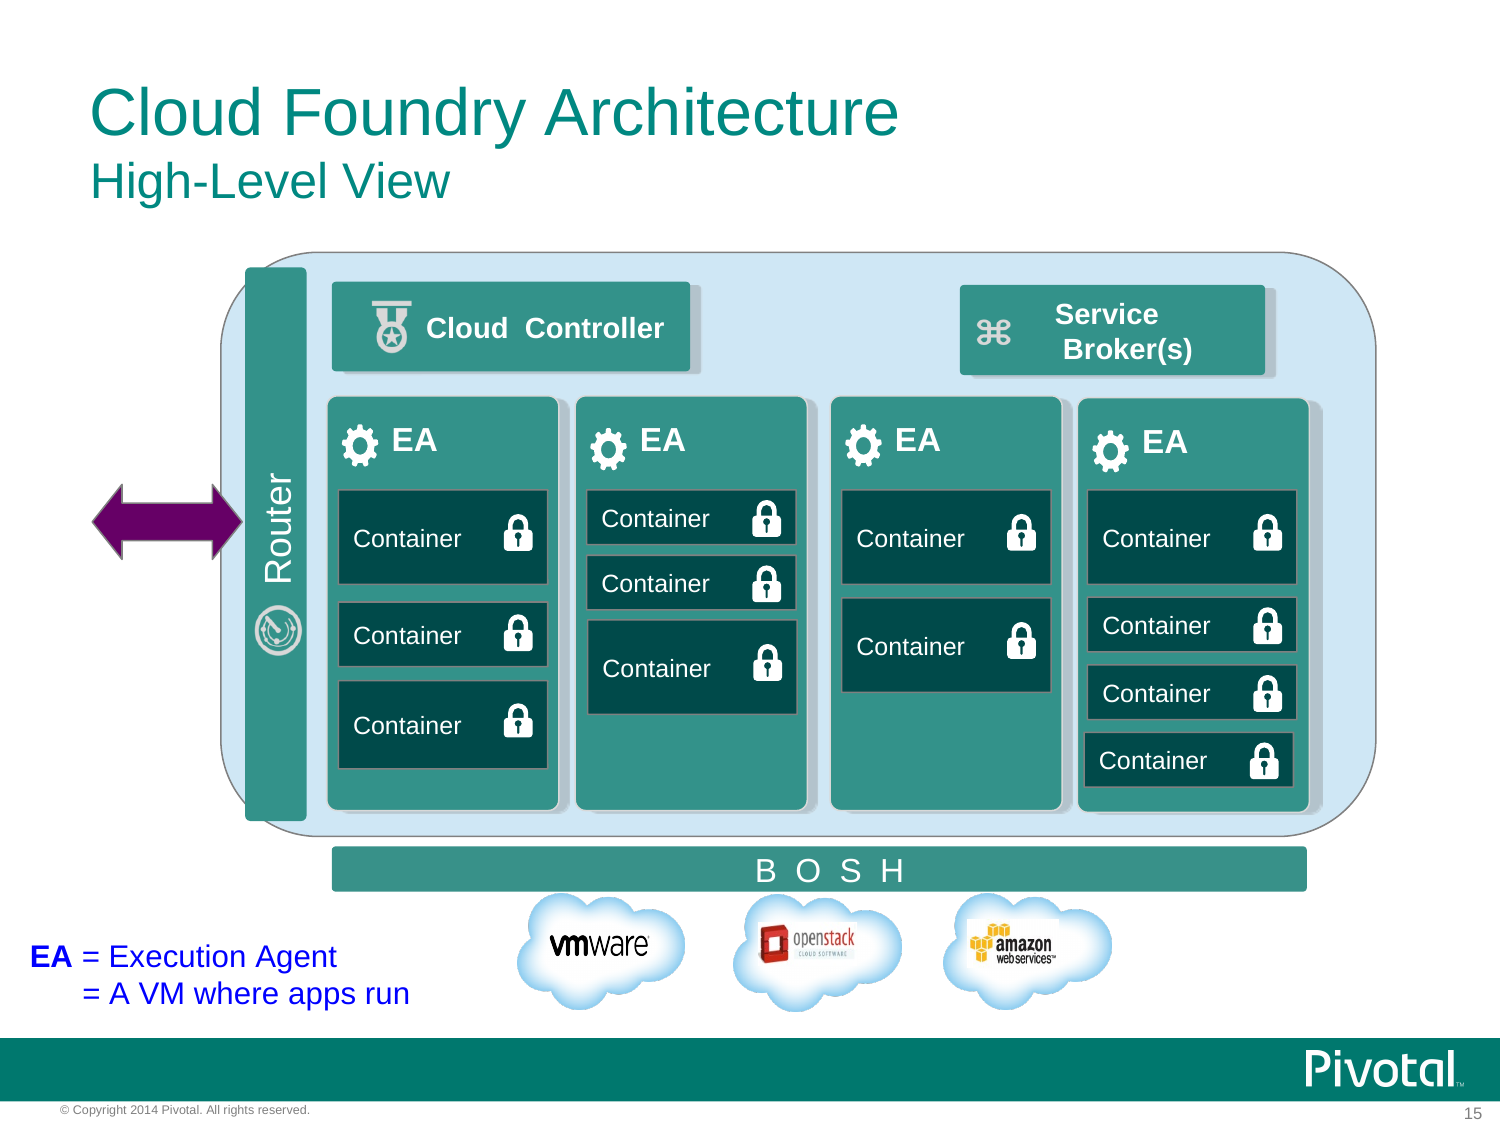

# Cloud Foundry Architecture High-Level View
 Cloud Controller
 Service
 Broker(s)
 EA
 EA
 EA
 EA
Container
Container
Container
Container
Router
Container
Container
Container
Container
Container
Container
Container
Container
B O S H
EA = Execution Agent
 = A VM where apps run